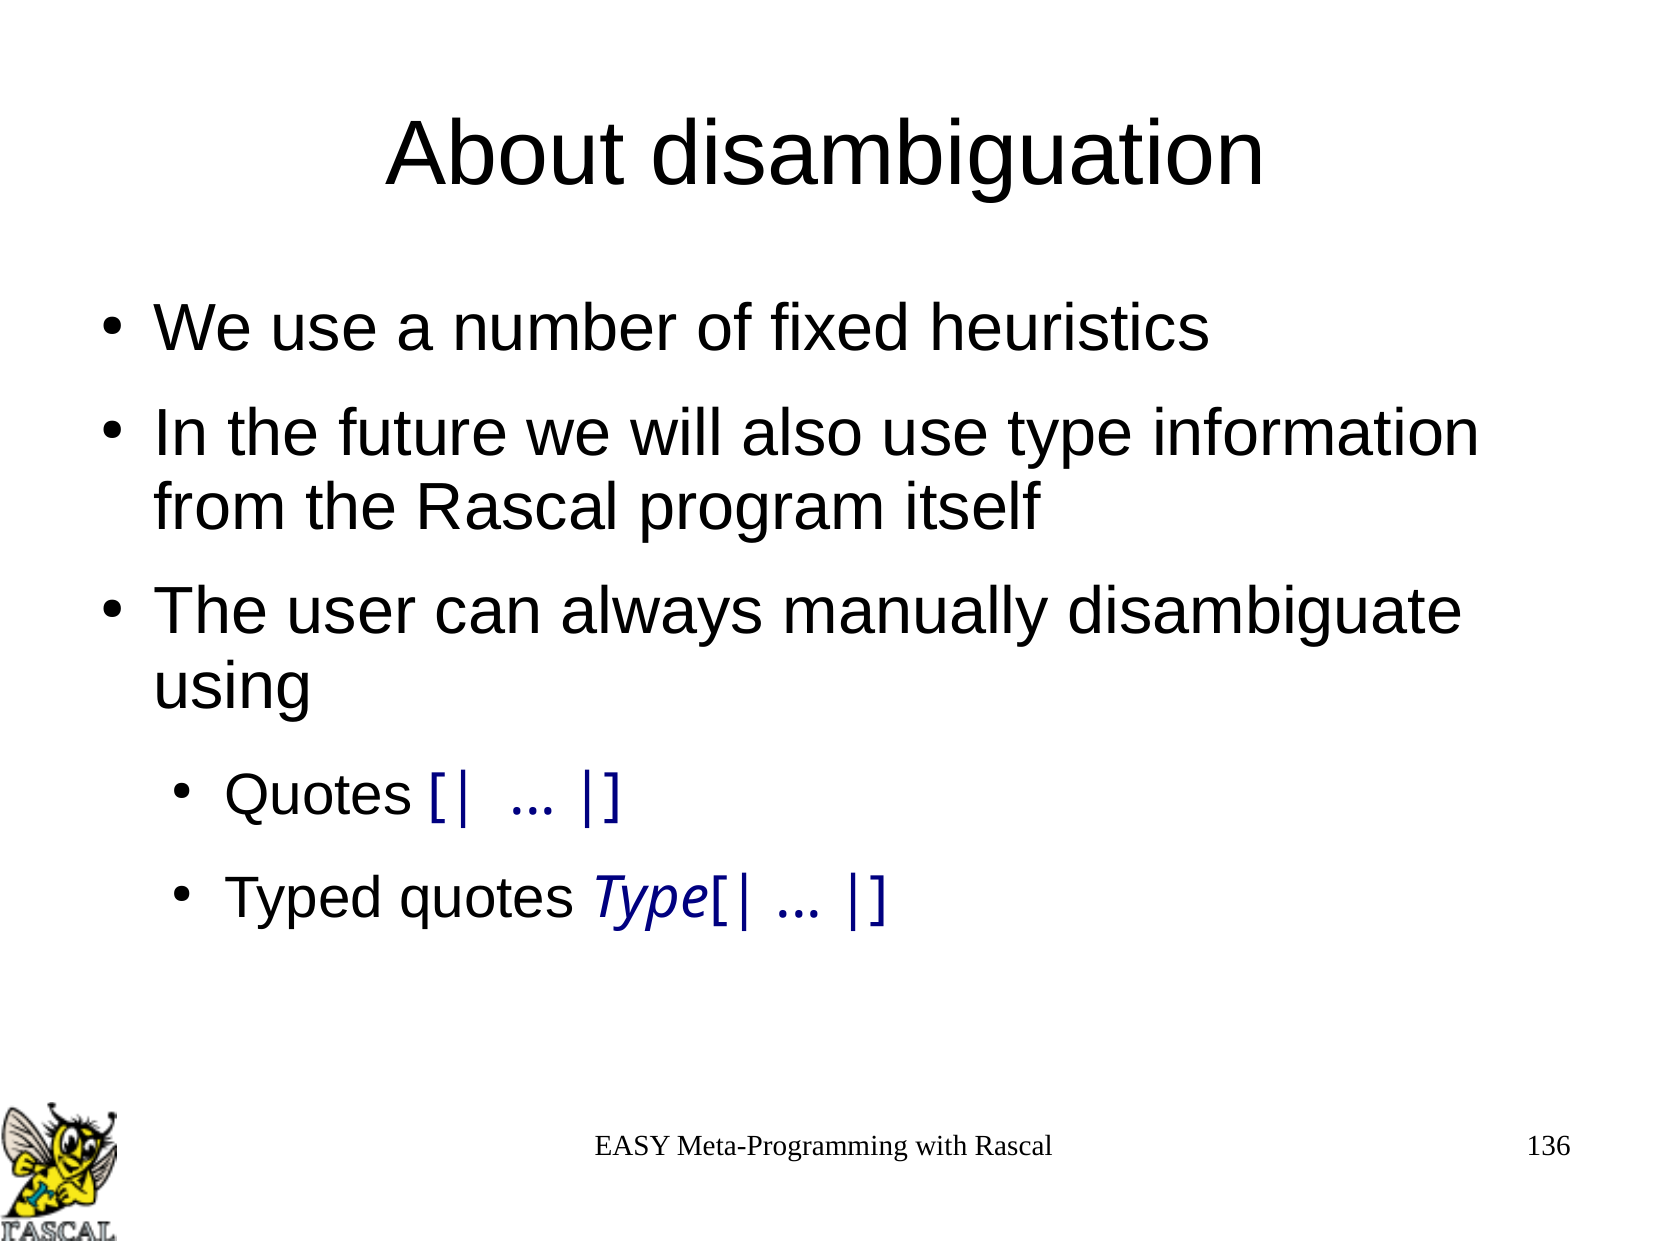

# About disambiguation
We use a number of fixed heuristics
In the future we will also use type information from the Rascal program itself
The user can always manually disambiguate using
Quotes [| ... |]
Typed quotes Type[| ... |]
136